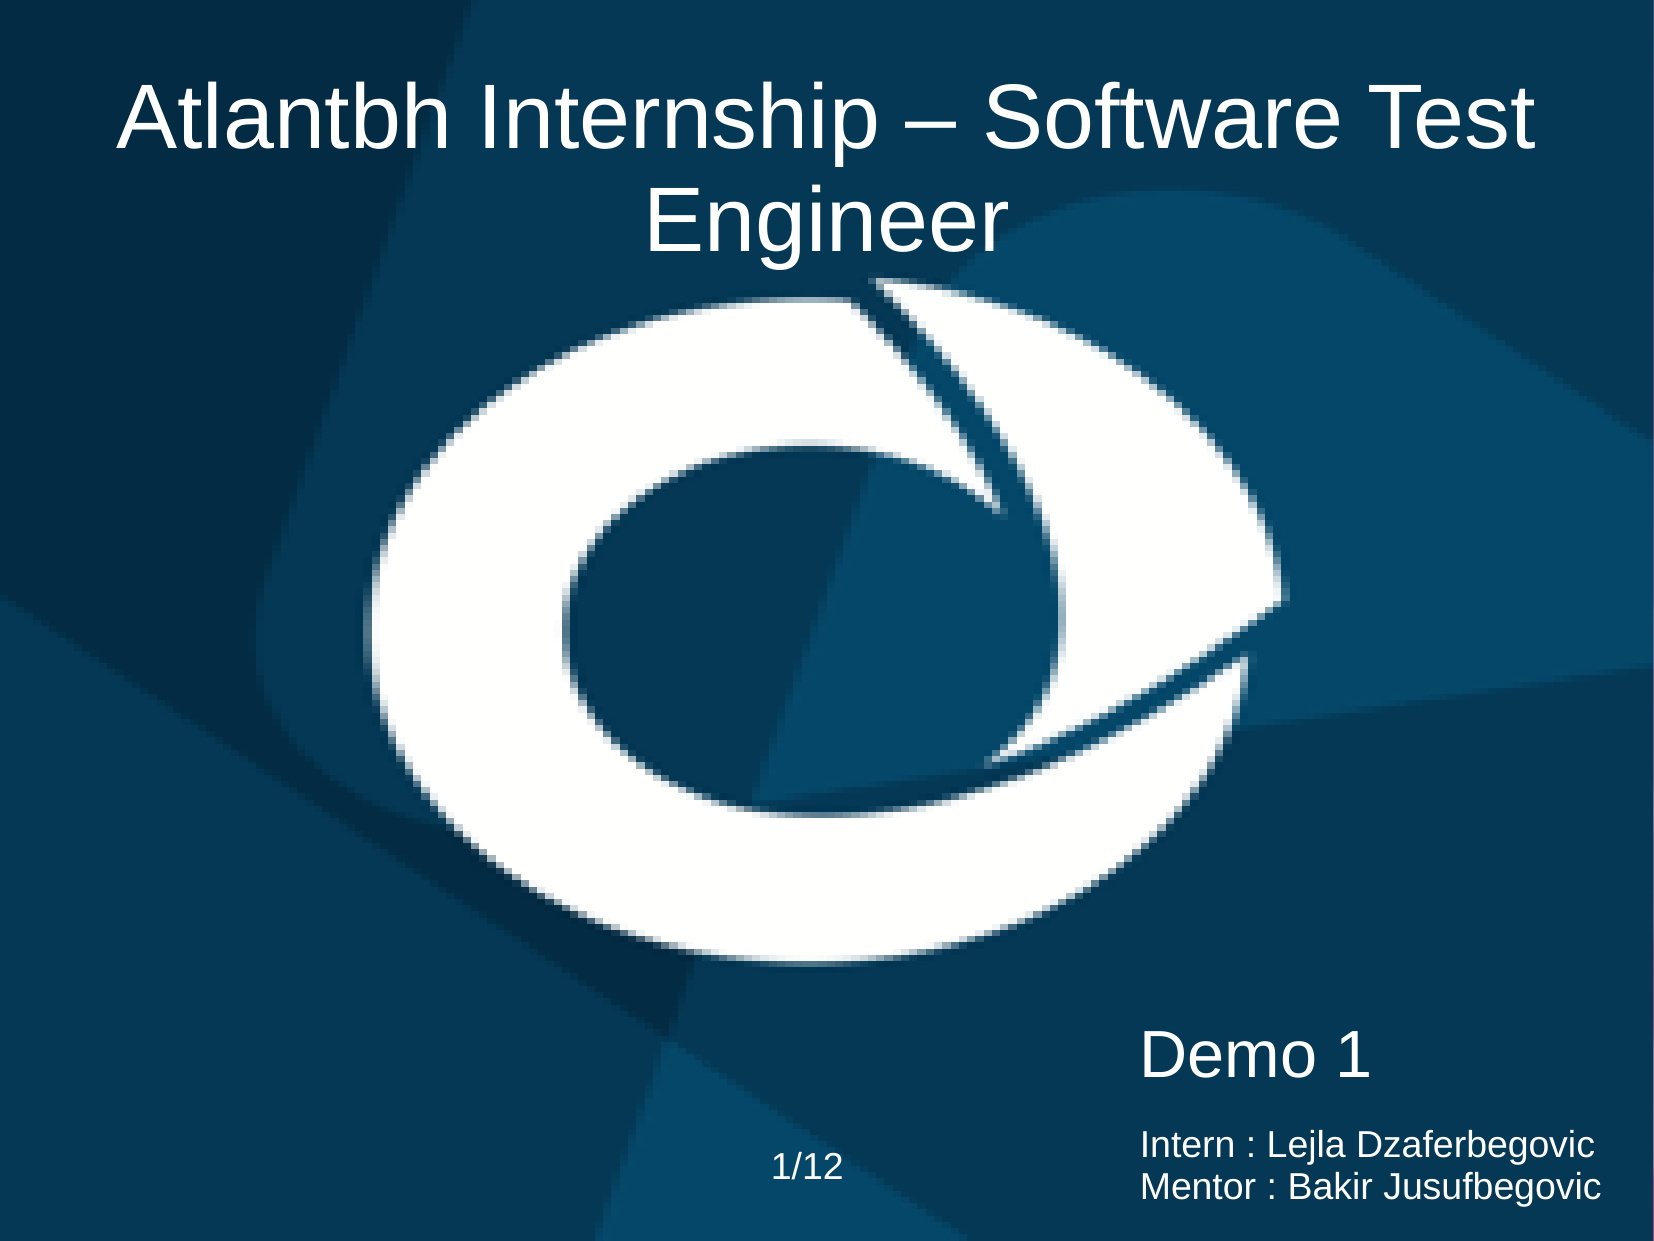

# Atlantbh Internship – Software Test Engineer
Demo 1
Intern : Lejla Dzaferbegovic
Mentor : Bakir Jusufbegovic